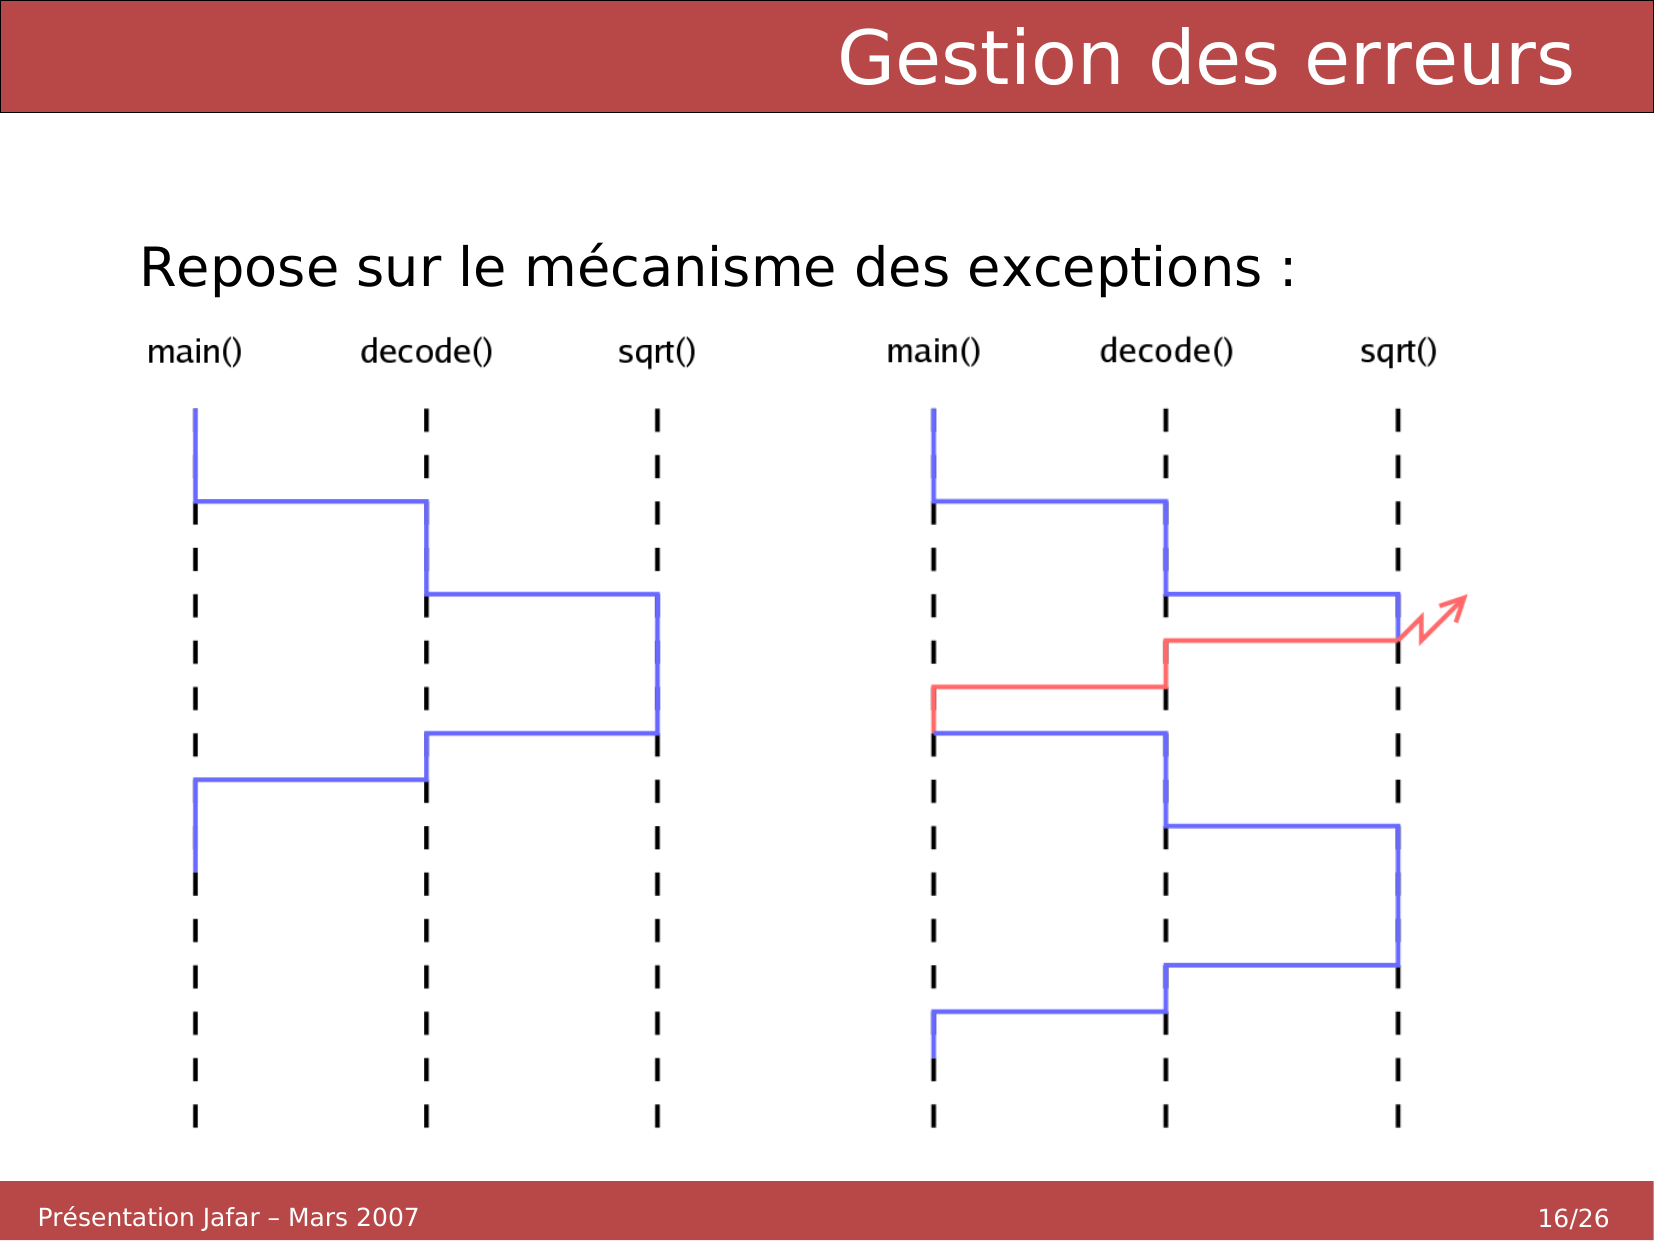

# Gestion des erreurs
Repose sur le mécanisme des exceptions :